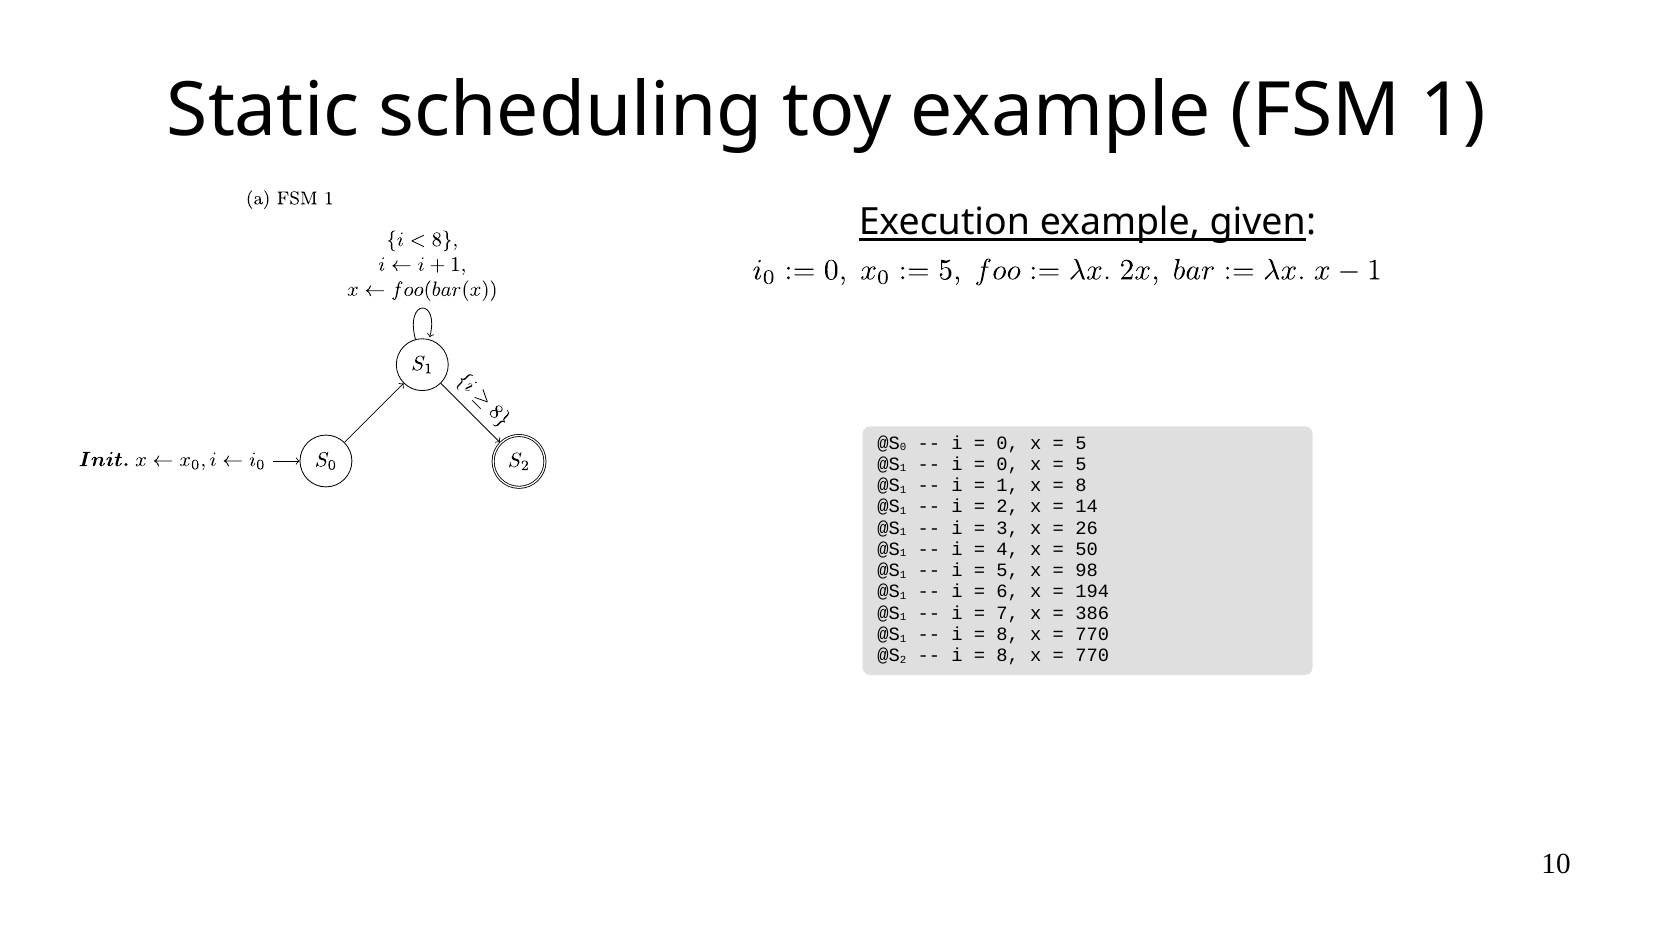

Static scheduling toy example (FSM 1)
Execution example, given:
@S0 -- i = 0, x = 5
@S1 -- i = 0, x = 5
@S1 -- i = 1, x = 8
@S1 -- i = 2, x = 14
@S1 -- i = 3, x = 26
@S1 -- i = 4, x = 50
@S1 -- i = 5, x = 98
@S1 -- i = 6, x = 194
@S1 -- i = 7, x = 386
@S1 -- i = 8, x = 770
@S2 -- i = 8, x = 770
10